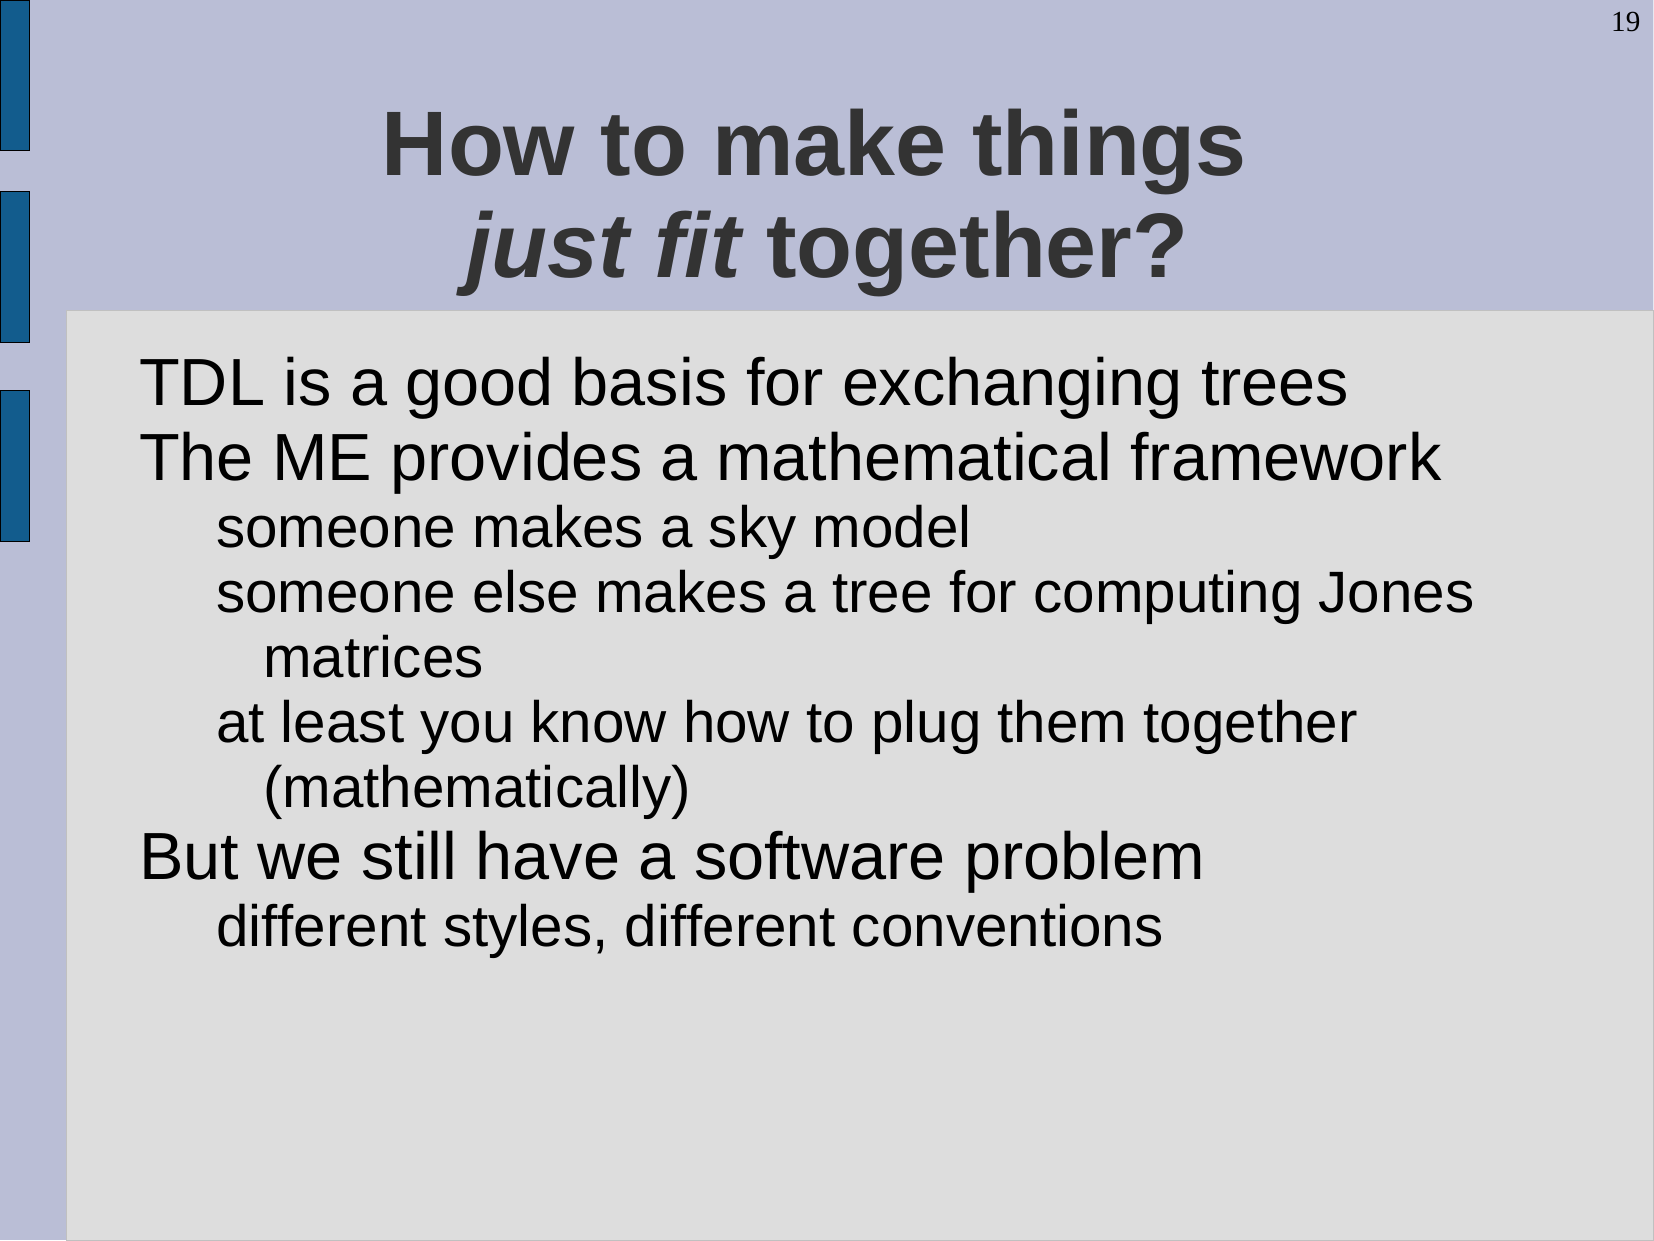

19
# How to make things just fit together?
TDL is a good basis for exchanging trees
The ME provides a mathematical framework
someone makes a sky model
someone else makes a tree for computing Jones matrices
at least you know how to plug them together (mathematically)
But we still have a software problem
different styles, different conventions